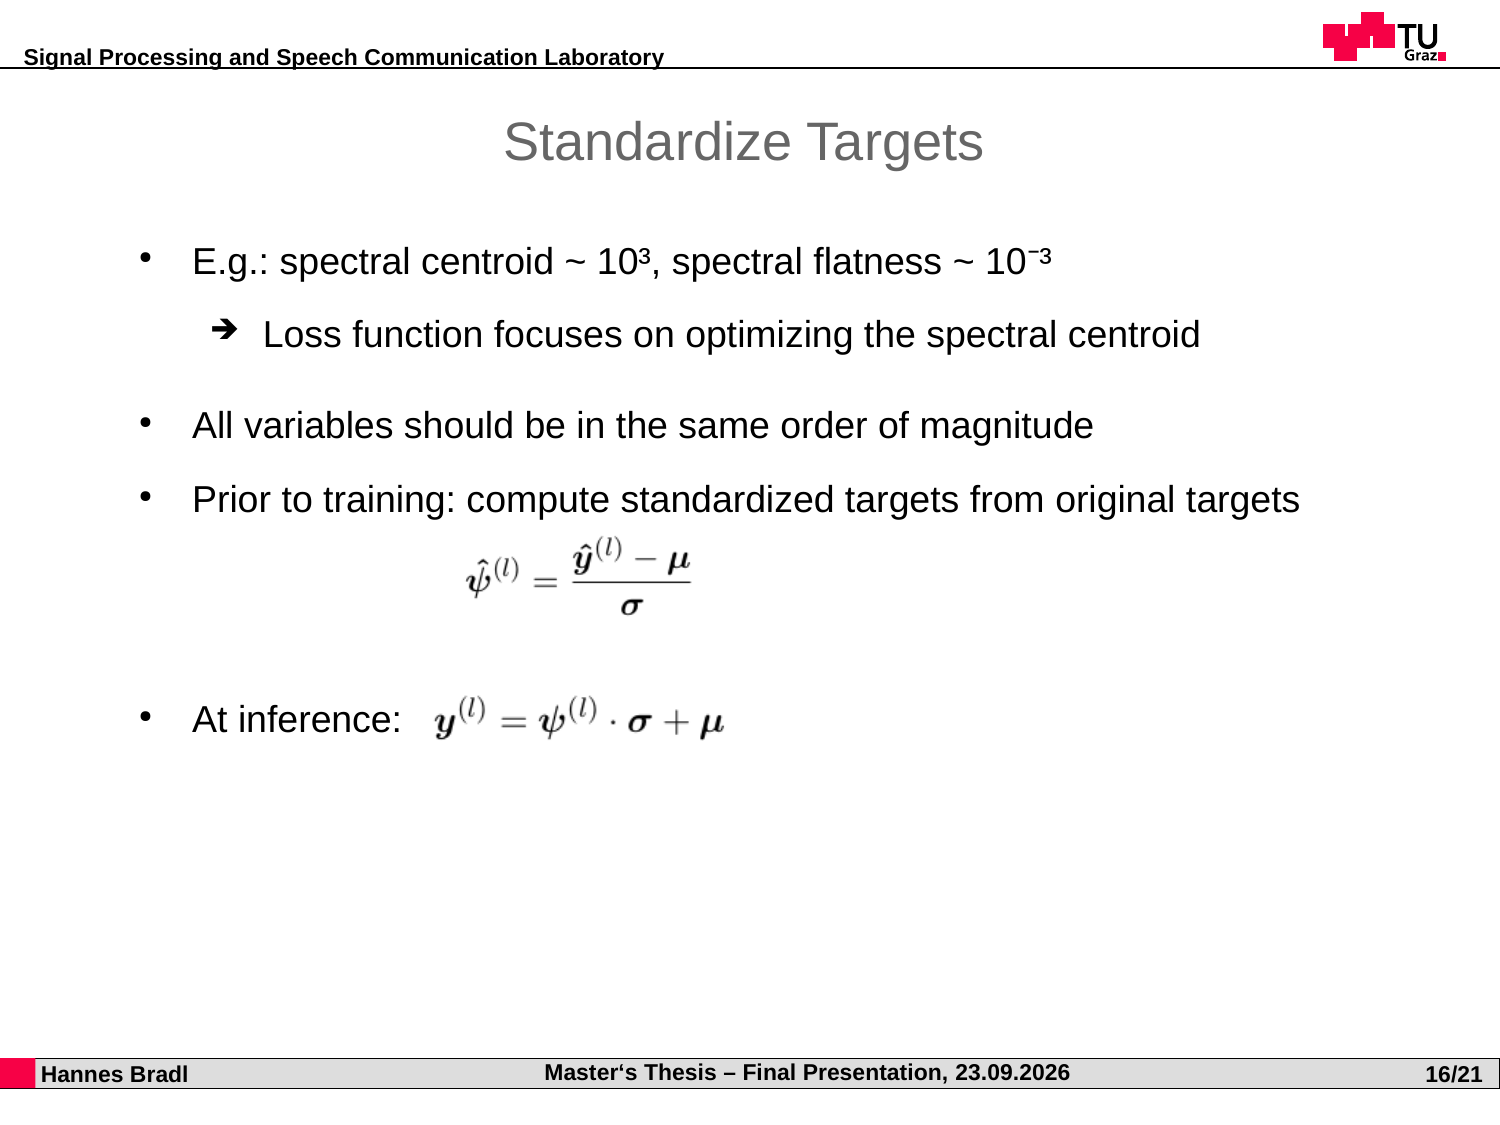

# Standardize Targets
E.g.: spectral centroid ~ 10³, spectral flatness ~ 10⁻³
Loss function focuses on optimizing the spectral centroid
All variables should be in the same order of magnitude
Prior to training: compute standardized targets from original targets
At inference: